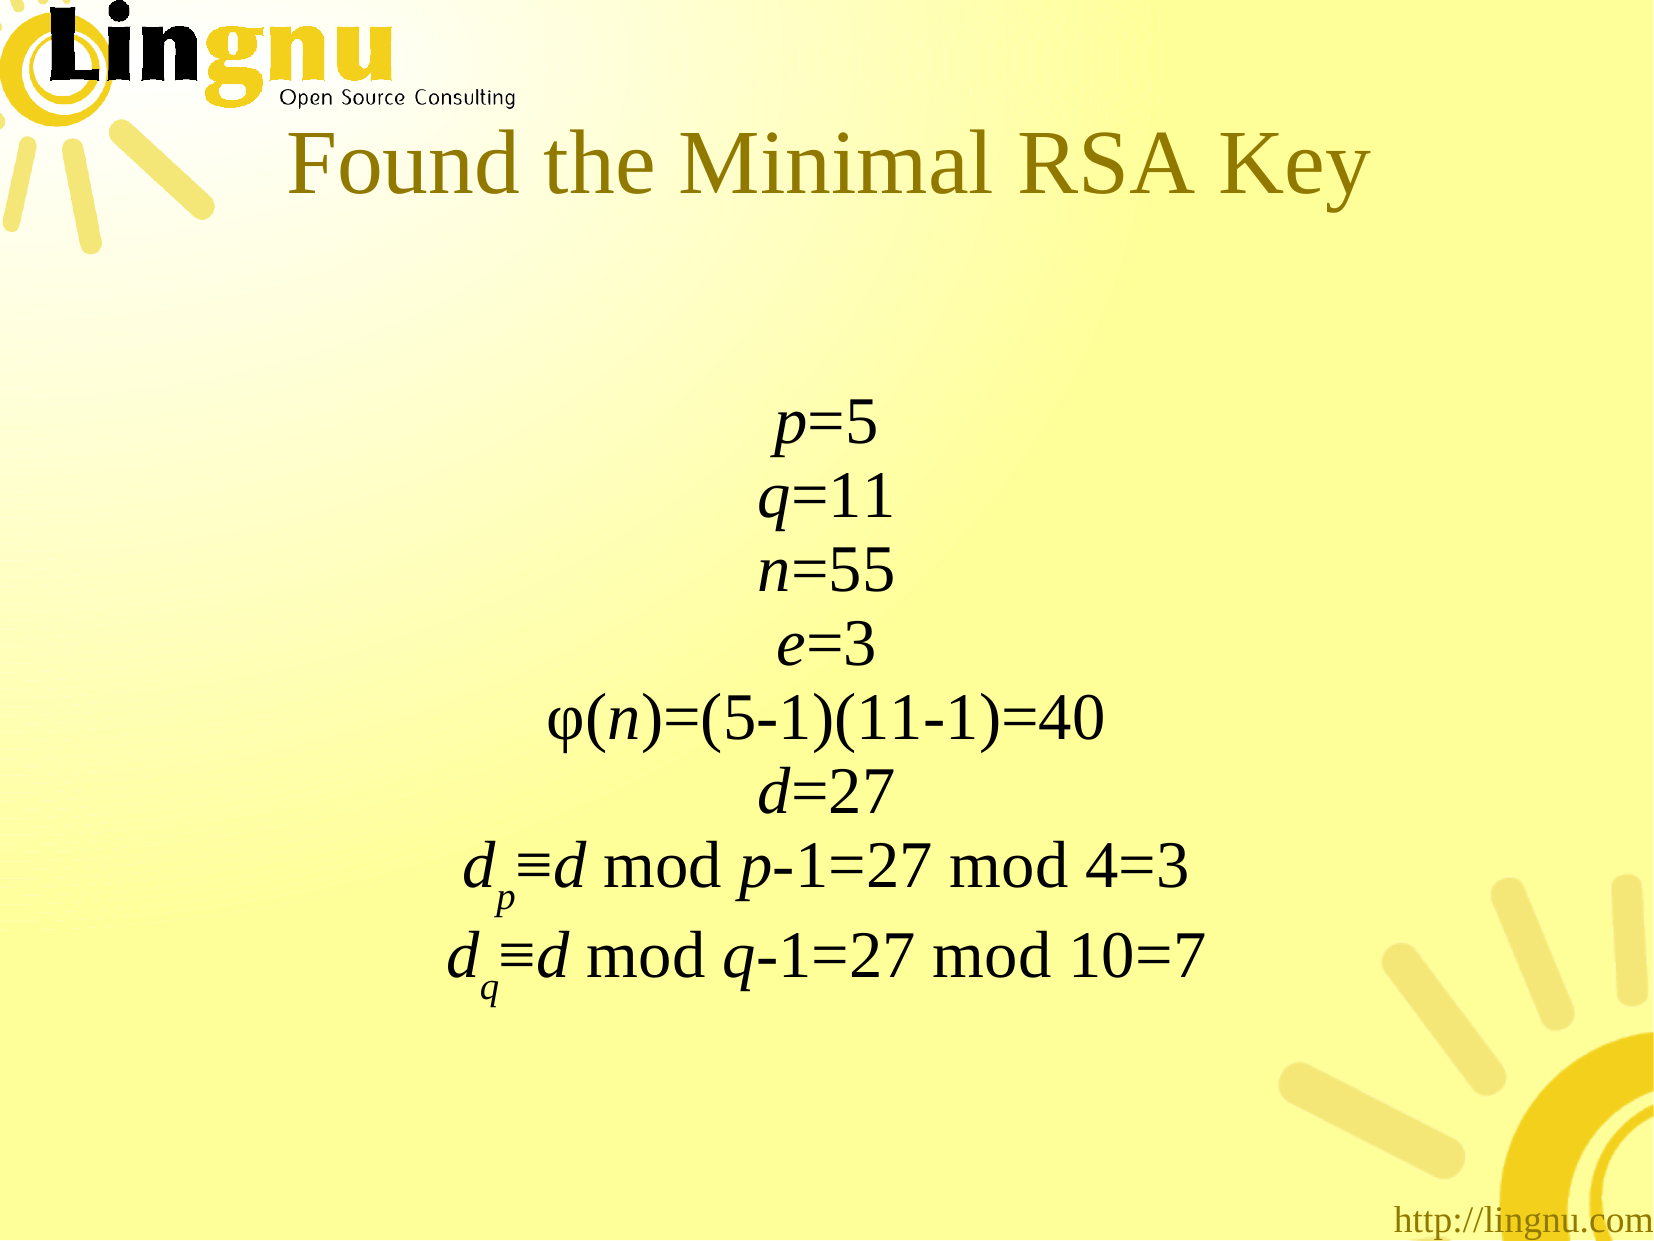

# Found the Minimal RSA Key
p=5
q=11
n=55
e=3
φ(n)=(5-1)(11-1)=40
d=27
dp≡d mod p-1=27 mod 4=3
dq≡d mod q-1=27 mod 10=7